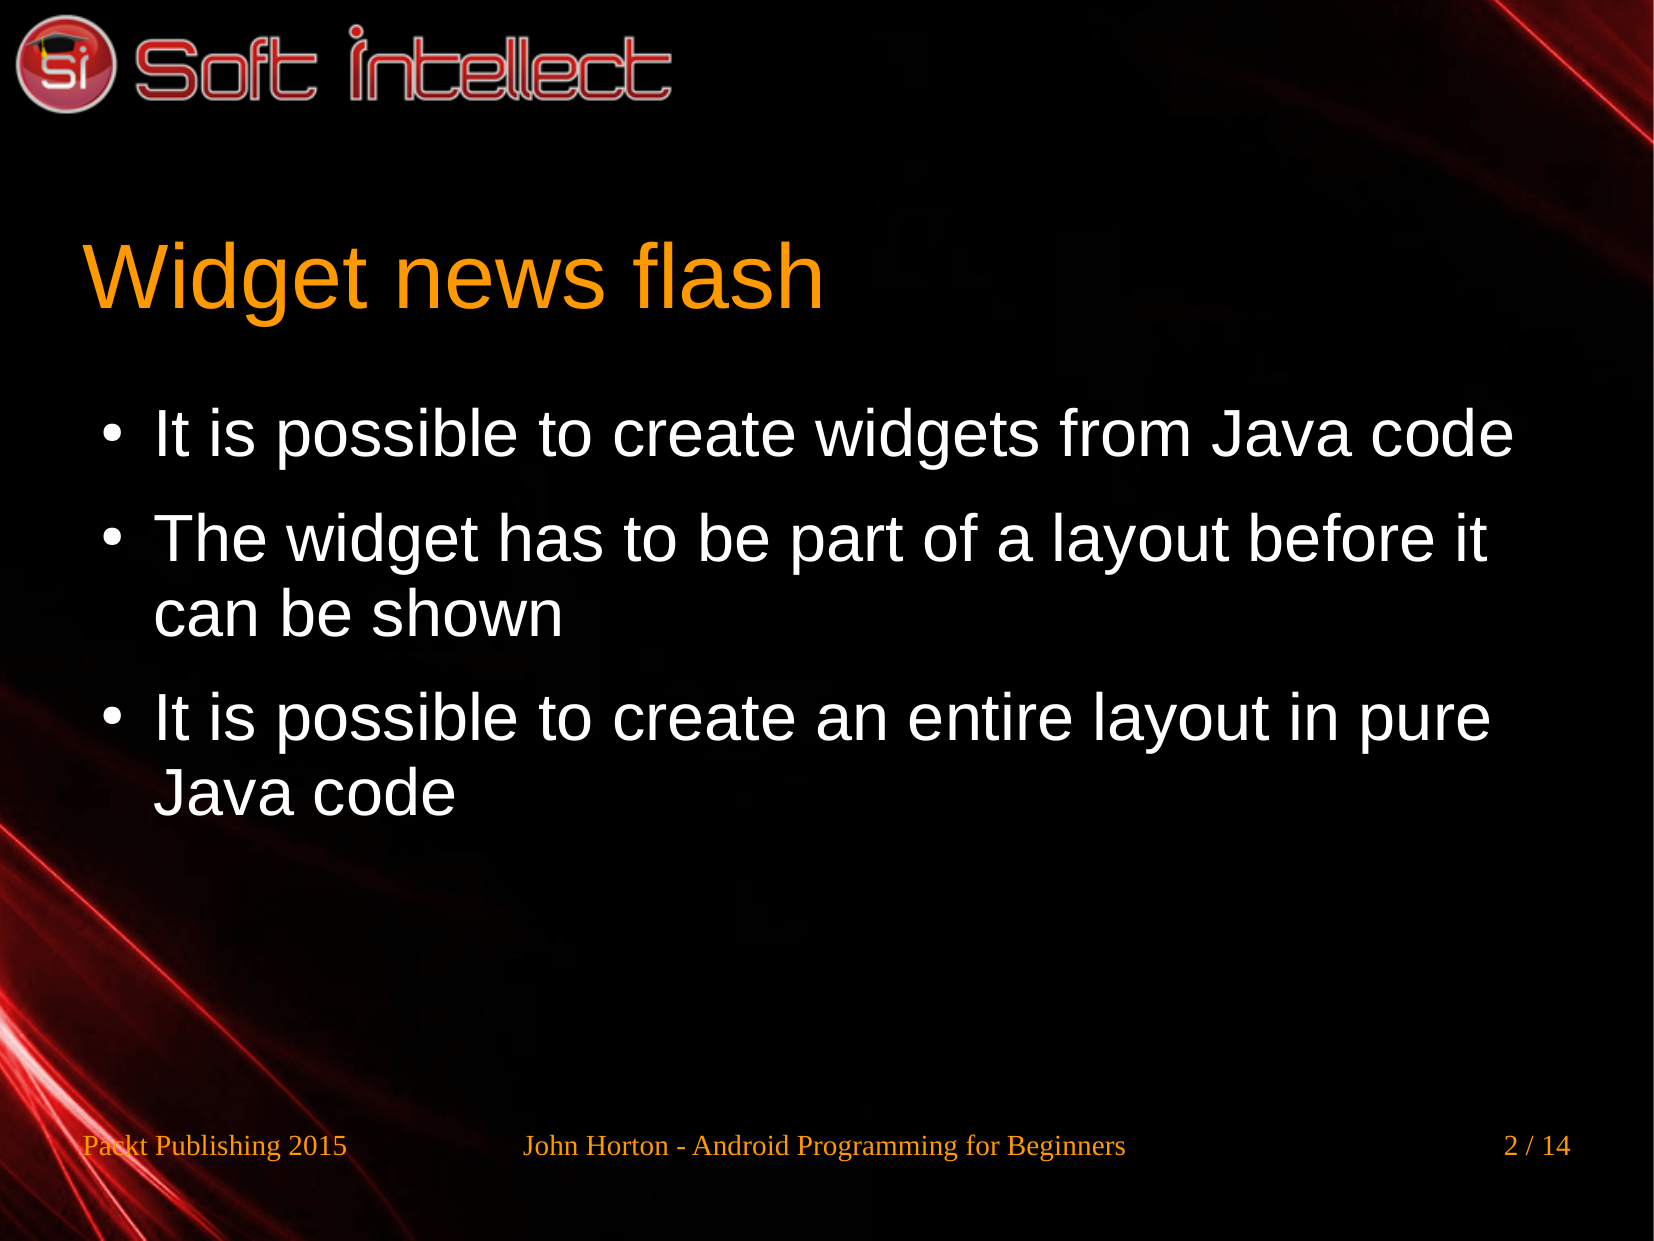

# Widget news flash
It is possible to create widgets from Java code
The widget has to be part of a layout before it can be shown
It is possible to create an entire layout in pure Java code
Packt Publishing 2015
John Horton - Android Programming for Beginners
2